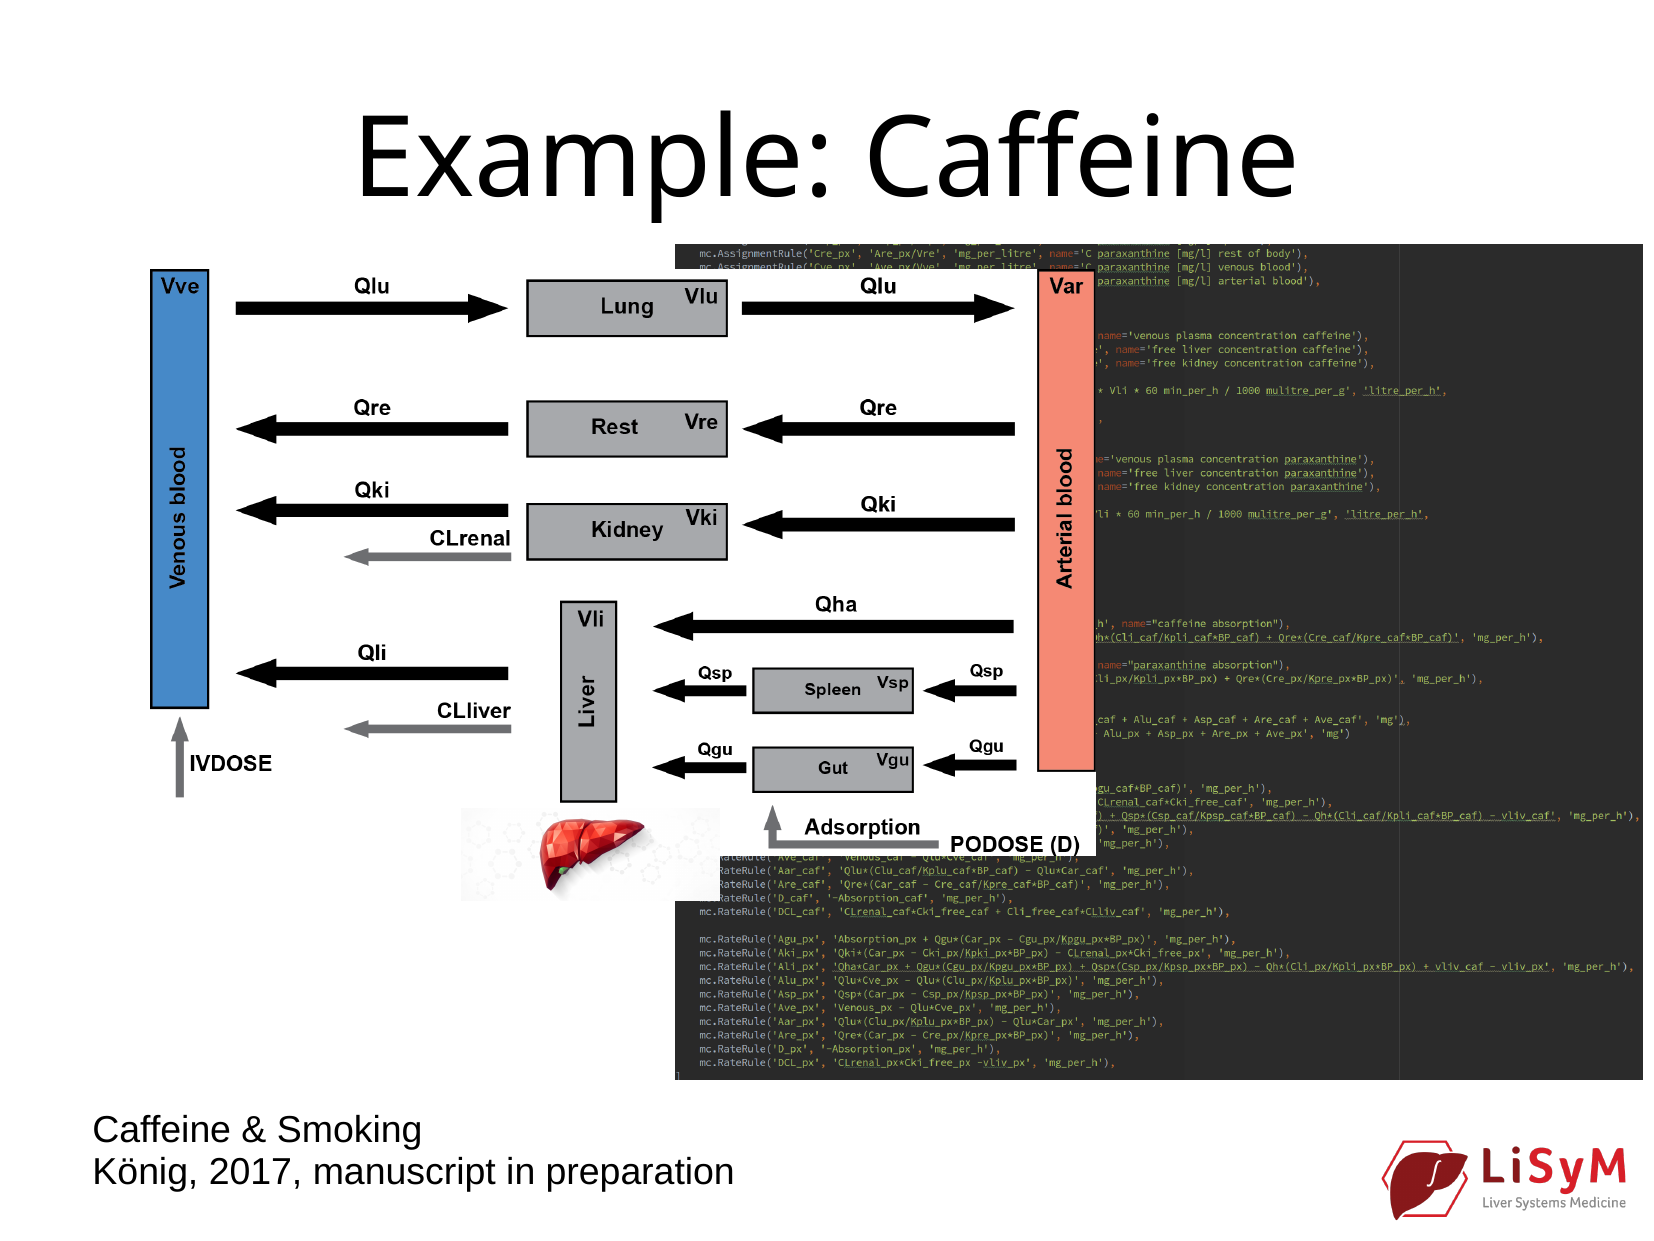

# Example: Caffeine
Caffeine & Smoking
König, 2017, manuscript in preparation